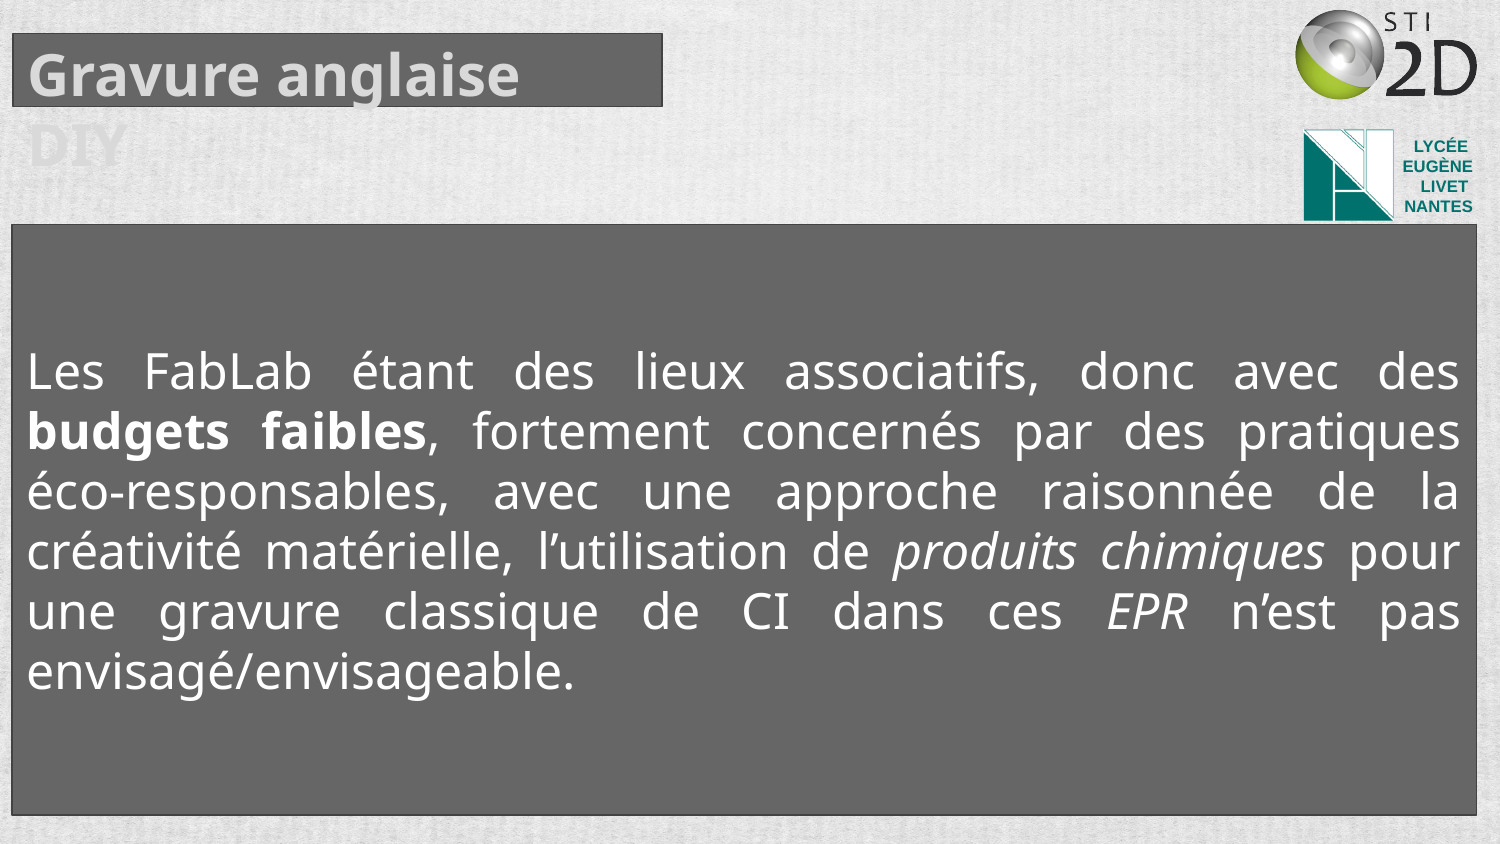

# Gravure anglaise DIY
LYCÉE
EUGÈNE
LIVET
NANTES
Les FabLab étant des lieux associatifs, donc avec des budgets faibles, fortement concernés par des pratiques éco-responsables, avec une approche raisonnée de la créativité matérielle, l’utilisation de produits chimiques pour une gravure classique de CI dans ces EPR n’est pas envisagé/envisageable.